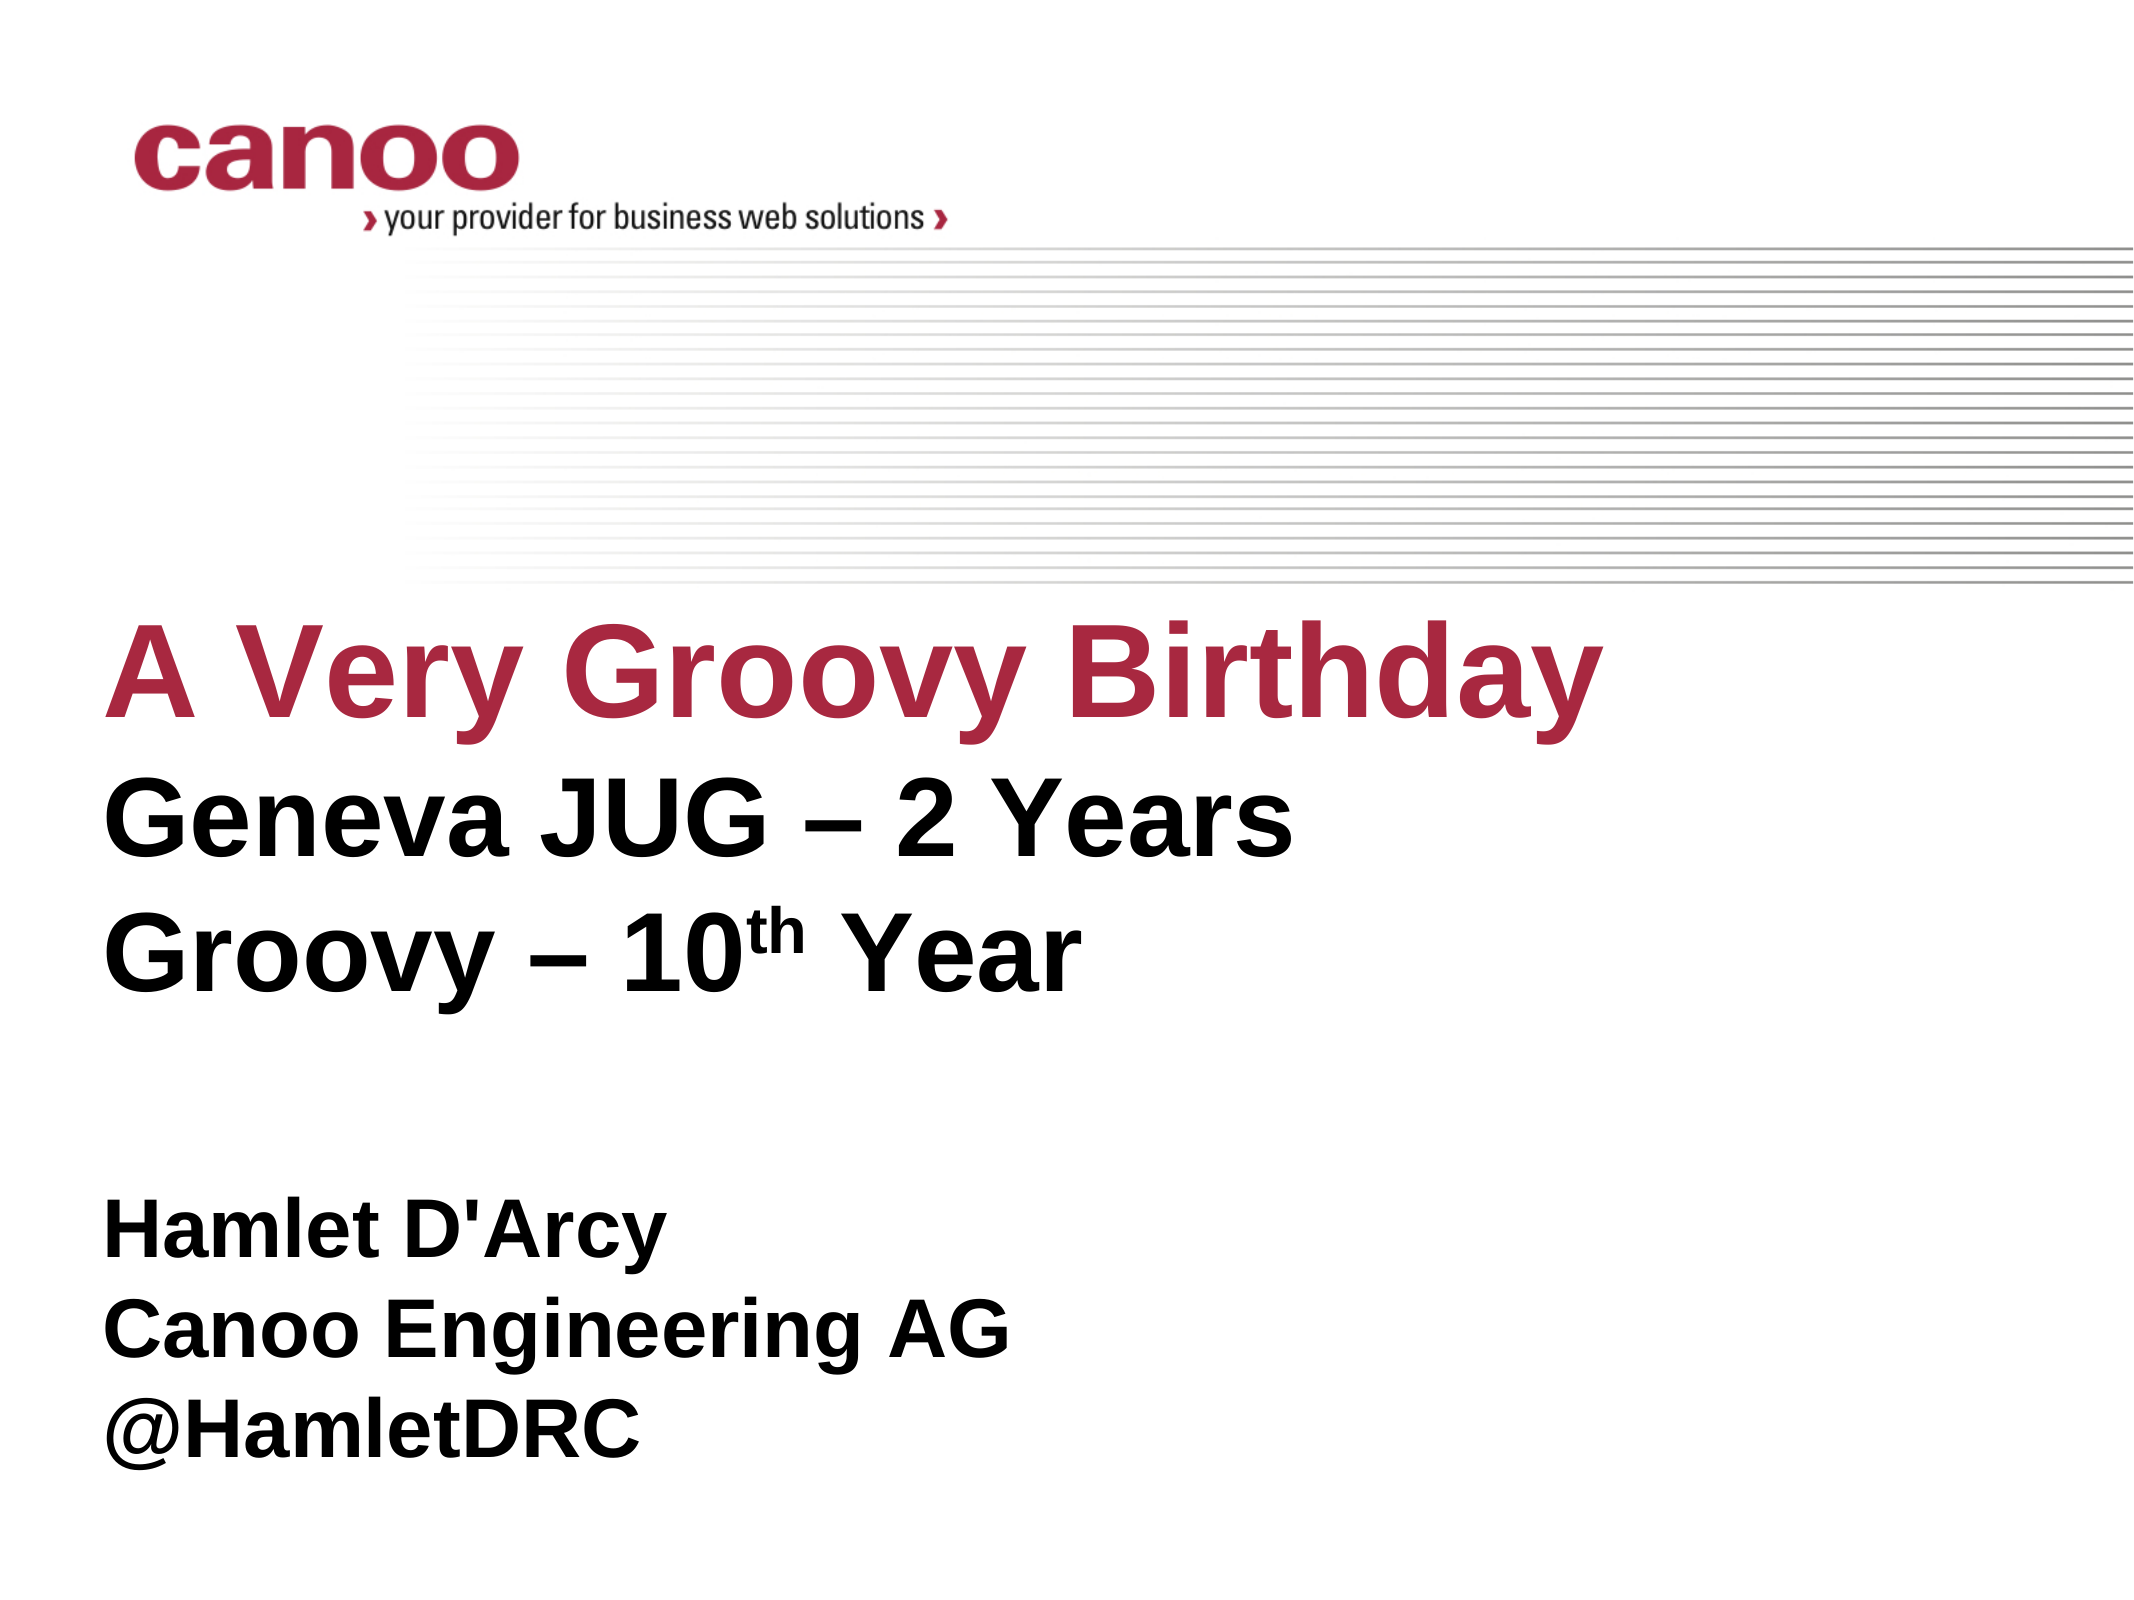

A Very Groovy Birthday
Geneva JUG – 2 Years
Groovy – 10th Year
Hamlet D'Arcy
Canoo Engineering AG
@HamletDRC